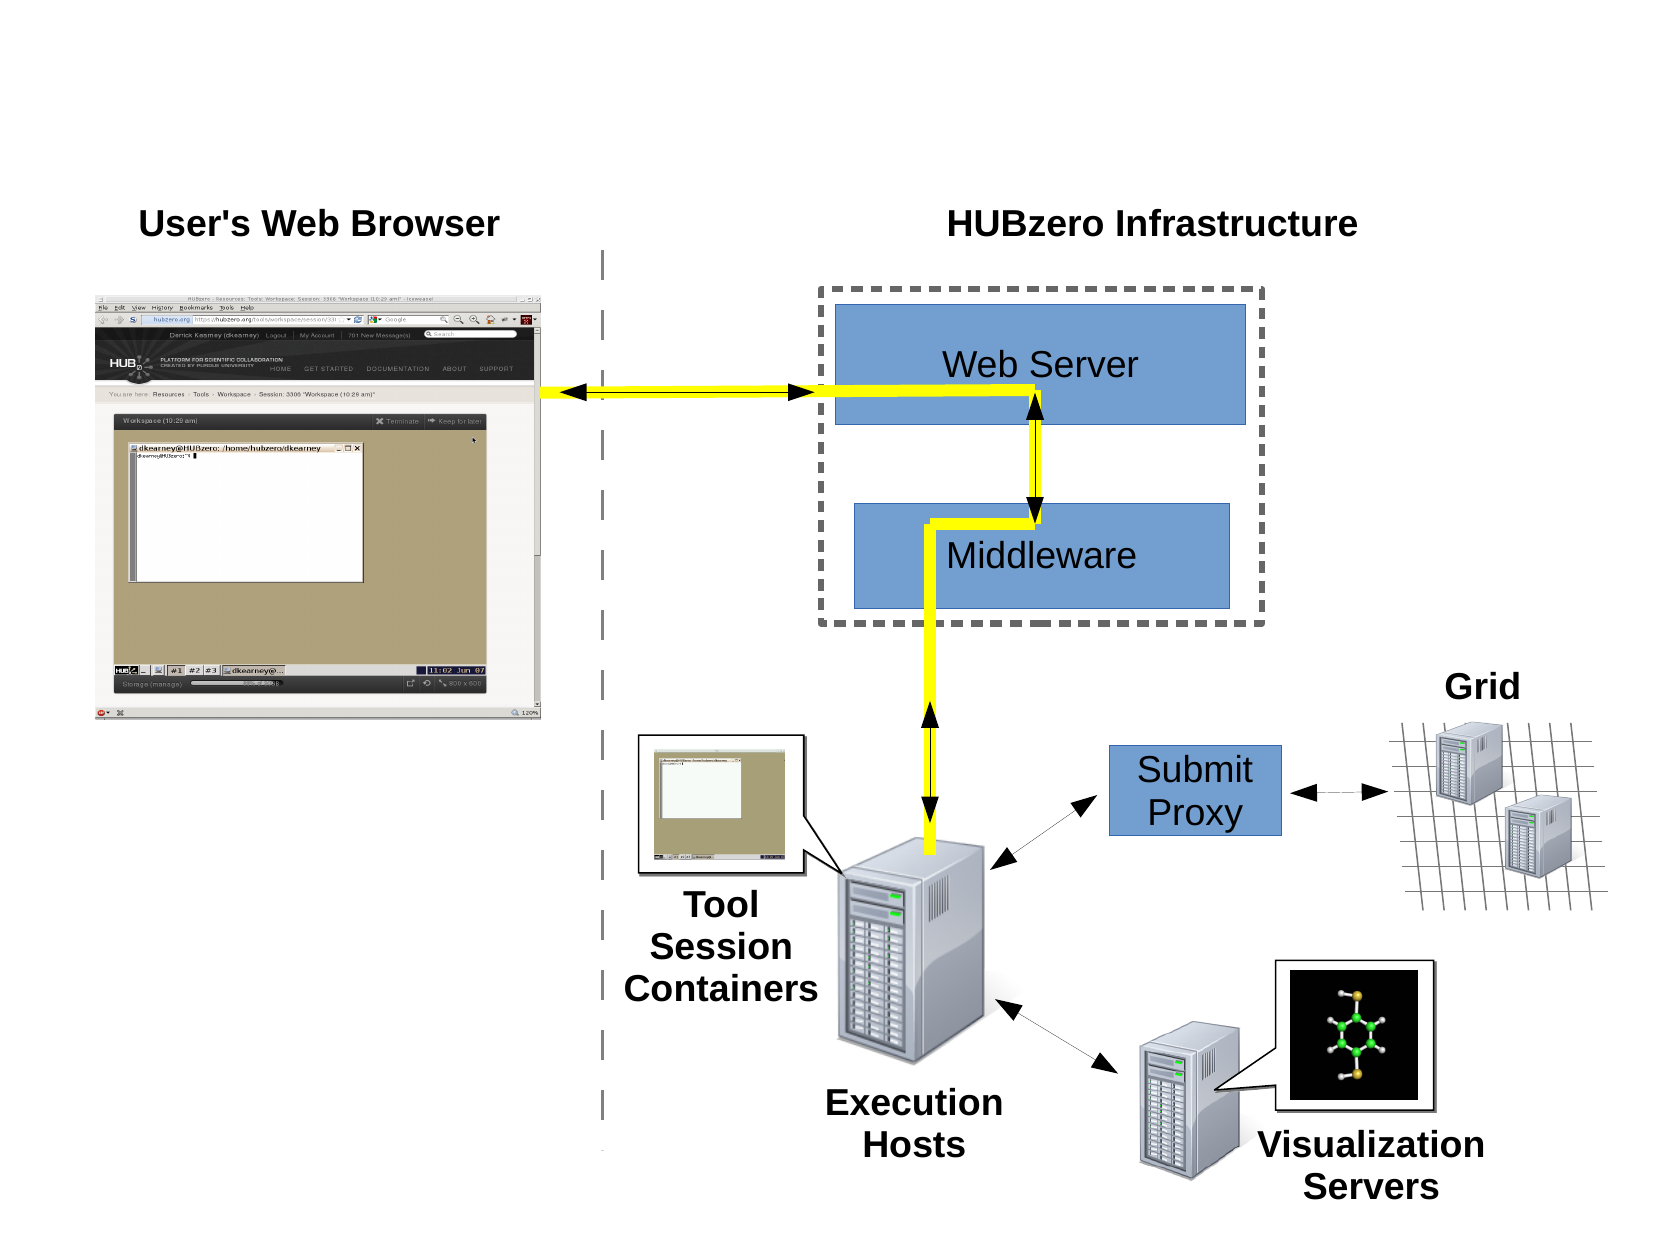

User's Web Browser
HUBzero Infrastructure
Web Server
Middleware
Grid
Submit
Proxy
Tool
Session
Containers
Execution Hosts
Visualization
Servers